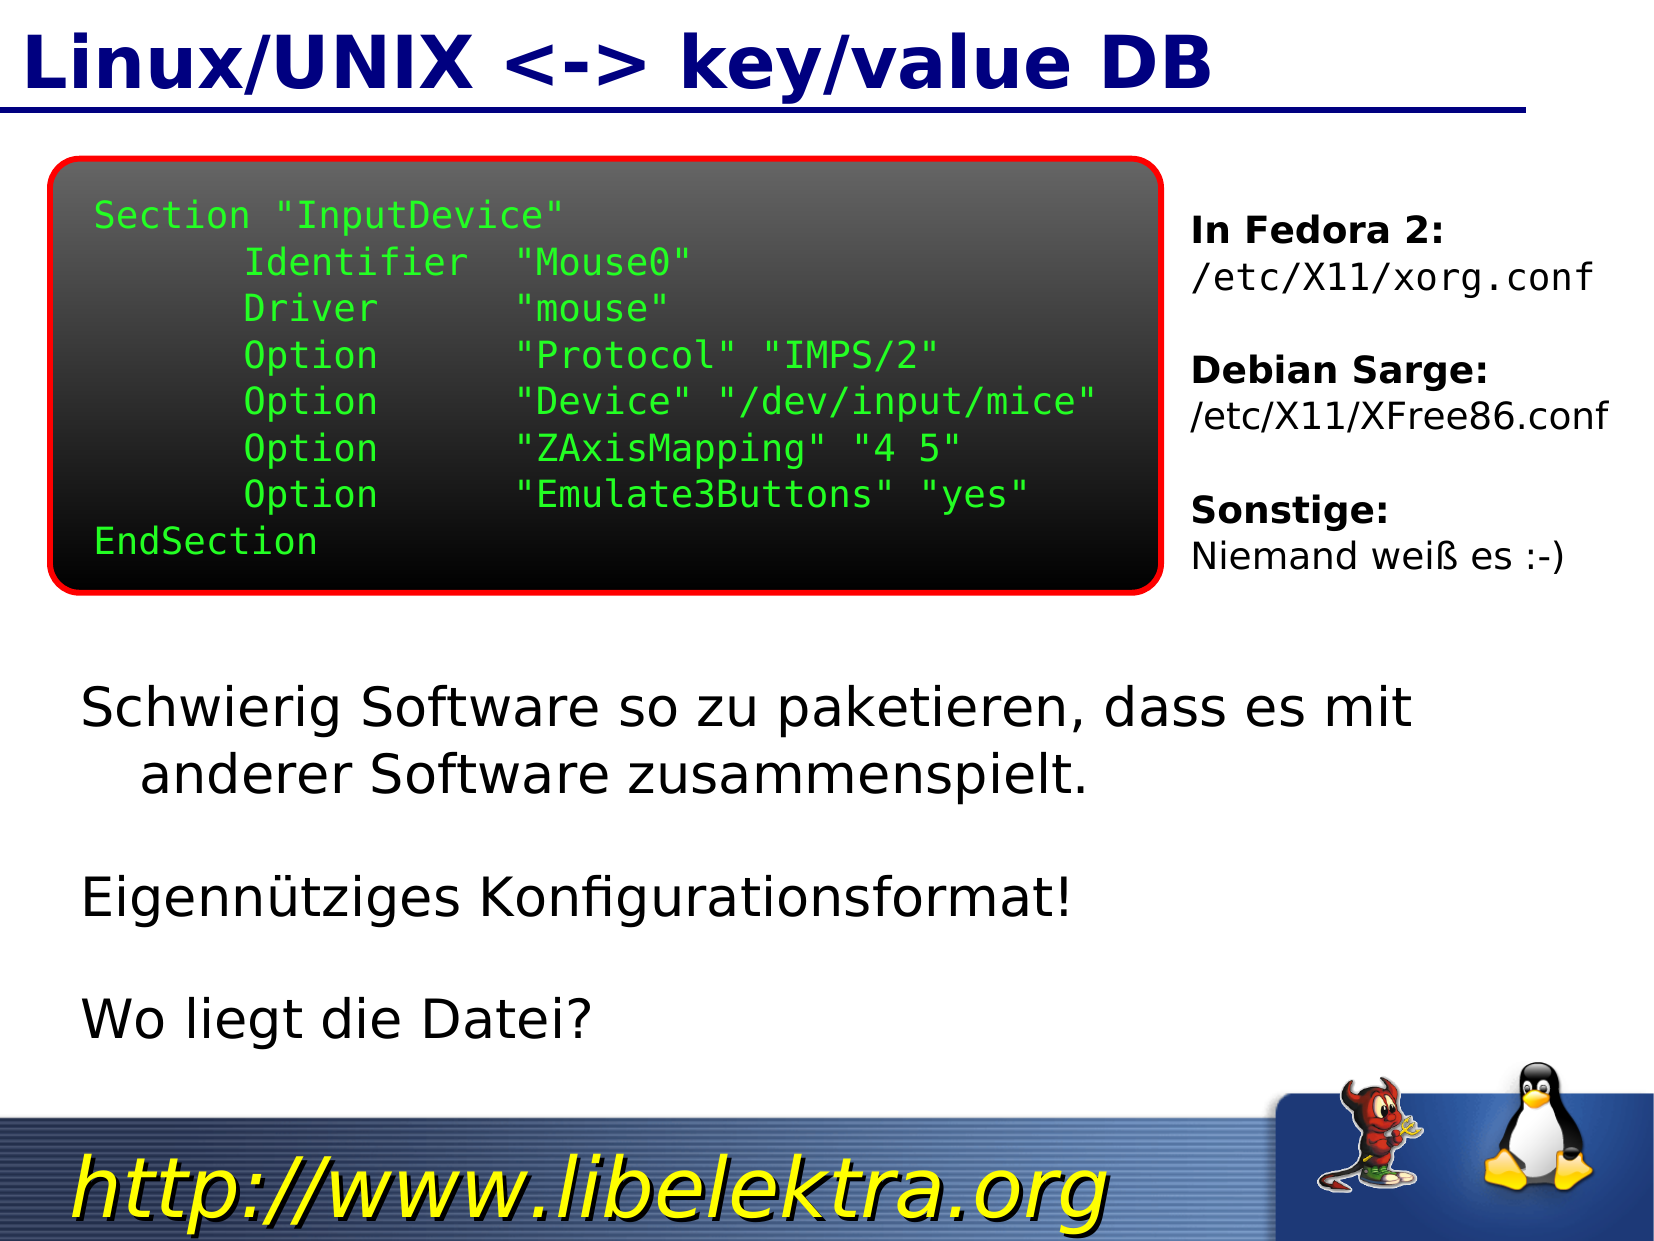

Linux/UNIX <-> key/value DB
Section "InputDevice"
	Identifier "Mouse0"
	Driver "mouse"
	Option "Protocol" "IMPS/2"
	Option "Device" "/dev/input/mice"
	Option "ZAxisMapping" "4 5"
	Option "Emulate3Buttons" "yes"
EndSection
In Fedora 2:
/etc/X11/xorg.conf
Debian Sarge:
/etc/X11/XFree86.conf
Sonstige:
Niemand weiß es :-)
# Schwierig Software so zu paketieren, dass es mit anderer Software zusammenspielt.
Eigennütziges Konfigurationsformat!
Wo liegt die Datei?